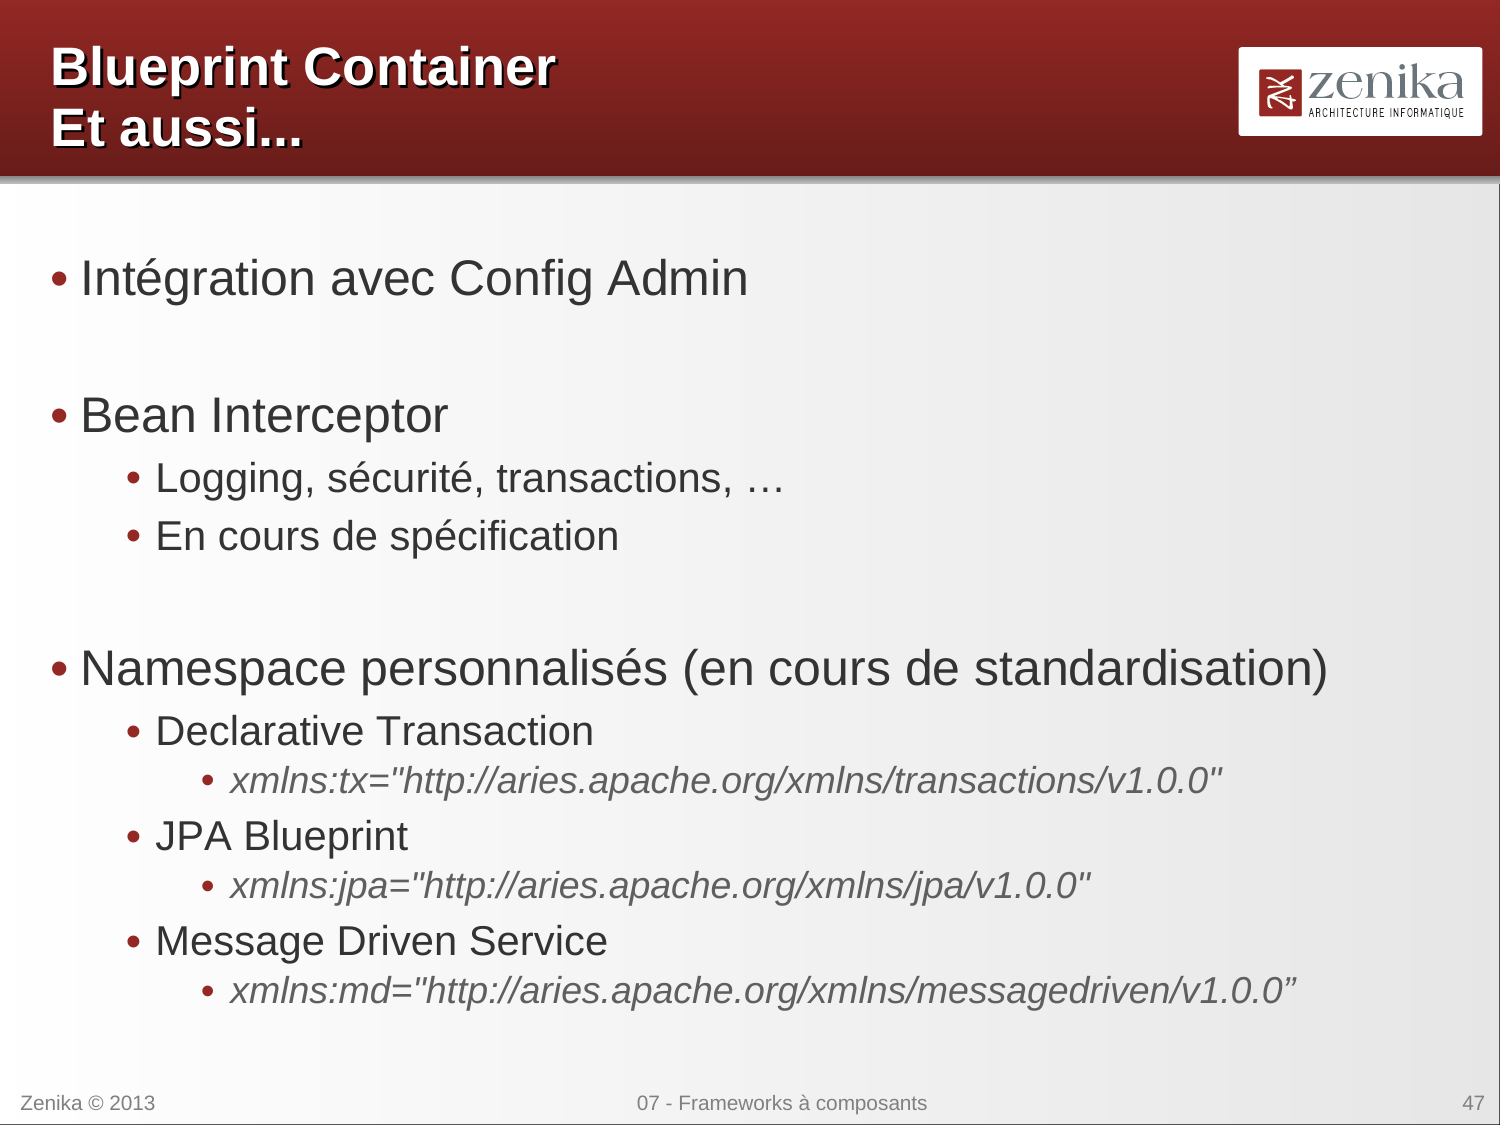

# Blueprint Container Et aussi...
Intégration avec Config Admin
Bean Interceptor
Logging, sécurité, transactions, …
En cours de spécification
Namespace personnalisés (en cours de standardisation)
Declarative Transaction
xmlns:tx="http://aries.apache.org/xmlns/transactions/v1.0.0"
JPA Blueprint
xmlns:jpa="http://aries.apache.org/xmlns/jpa/v1.0.0"
Message Driven Service
xmlns:md="http://aries.apache.org/xmlns/messagedriven/v1.0.0”